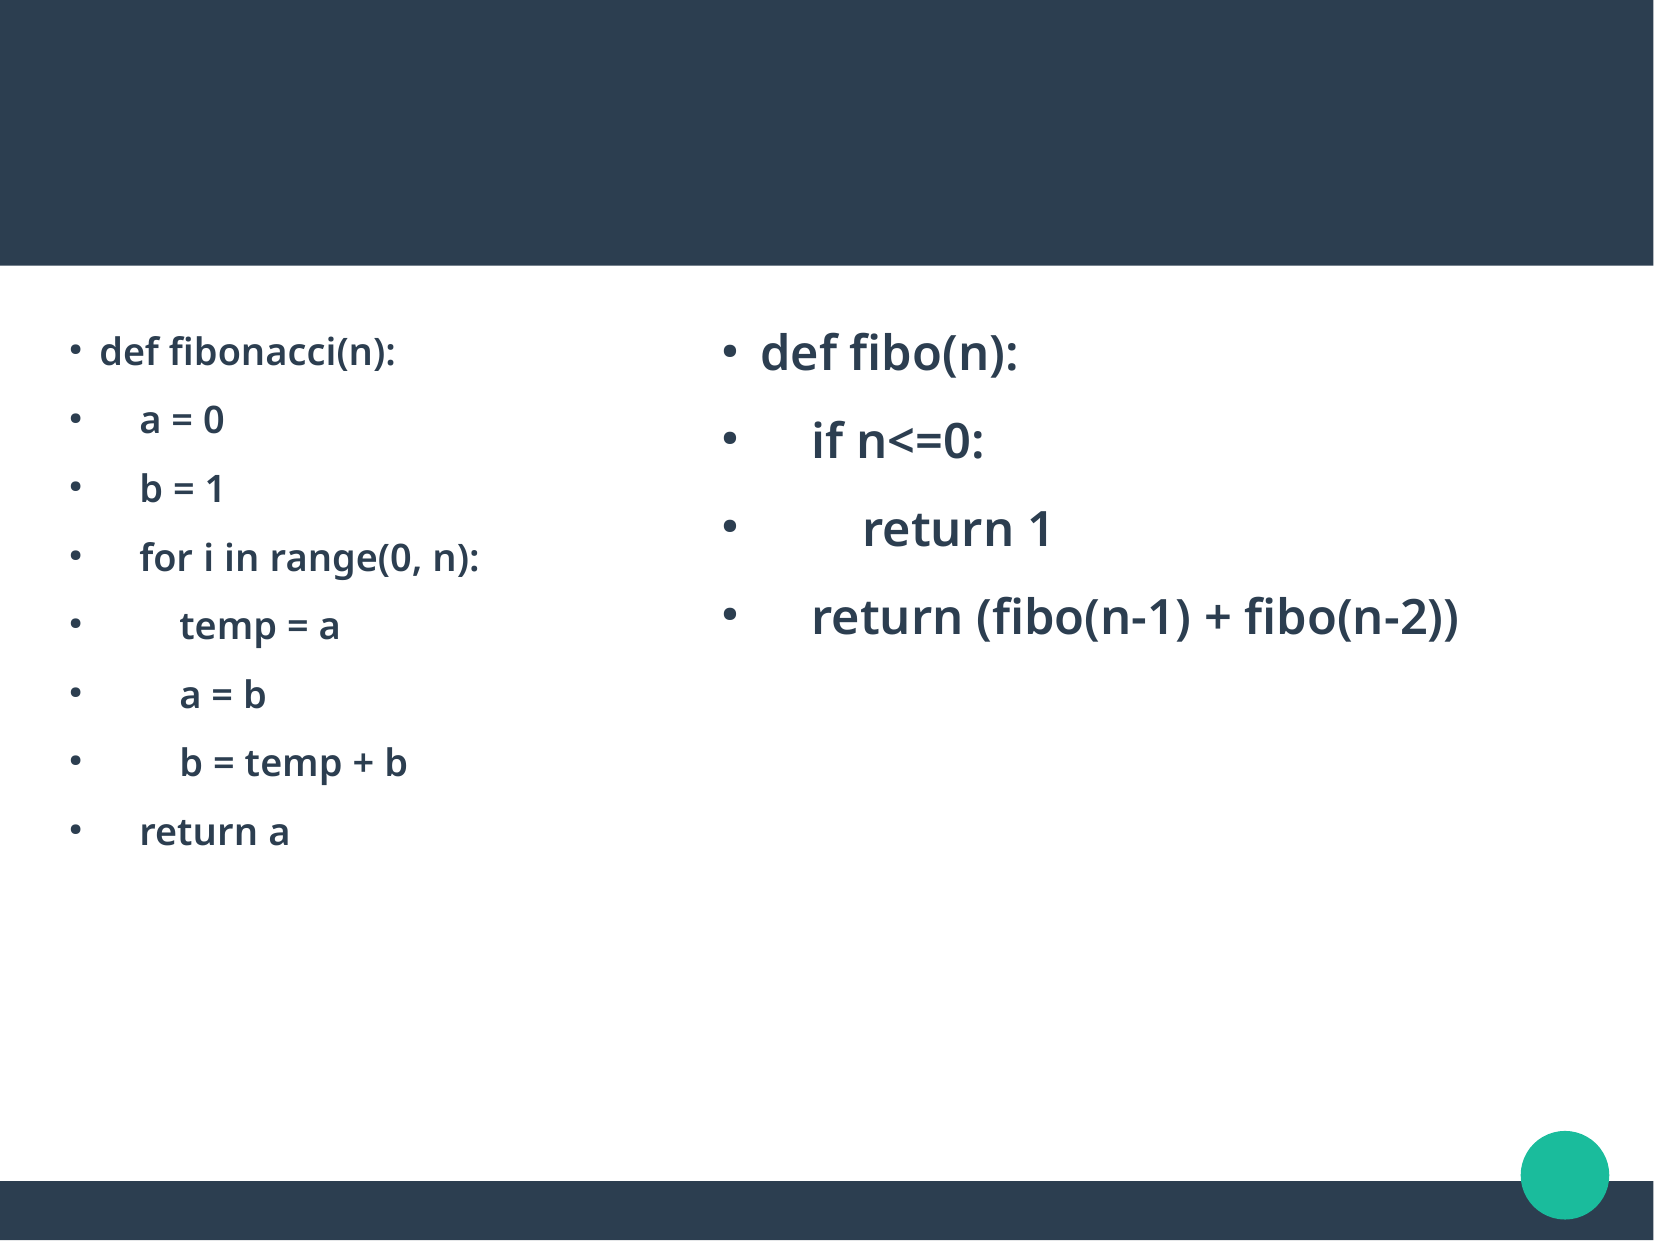

#
def fibo(n):
 if n<=0:
 return 1
 return (fibo(n-1) + fibo(n-2))
def fibonacci(n):
 a = 0
 b = 1
 for i in range(0, n):
 temp = a
 a = b
 b = temp + b
 return a